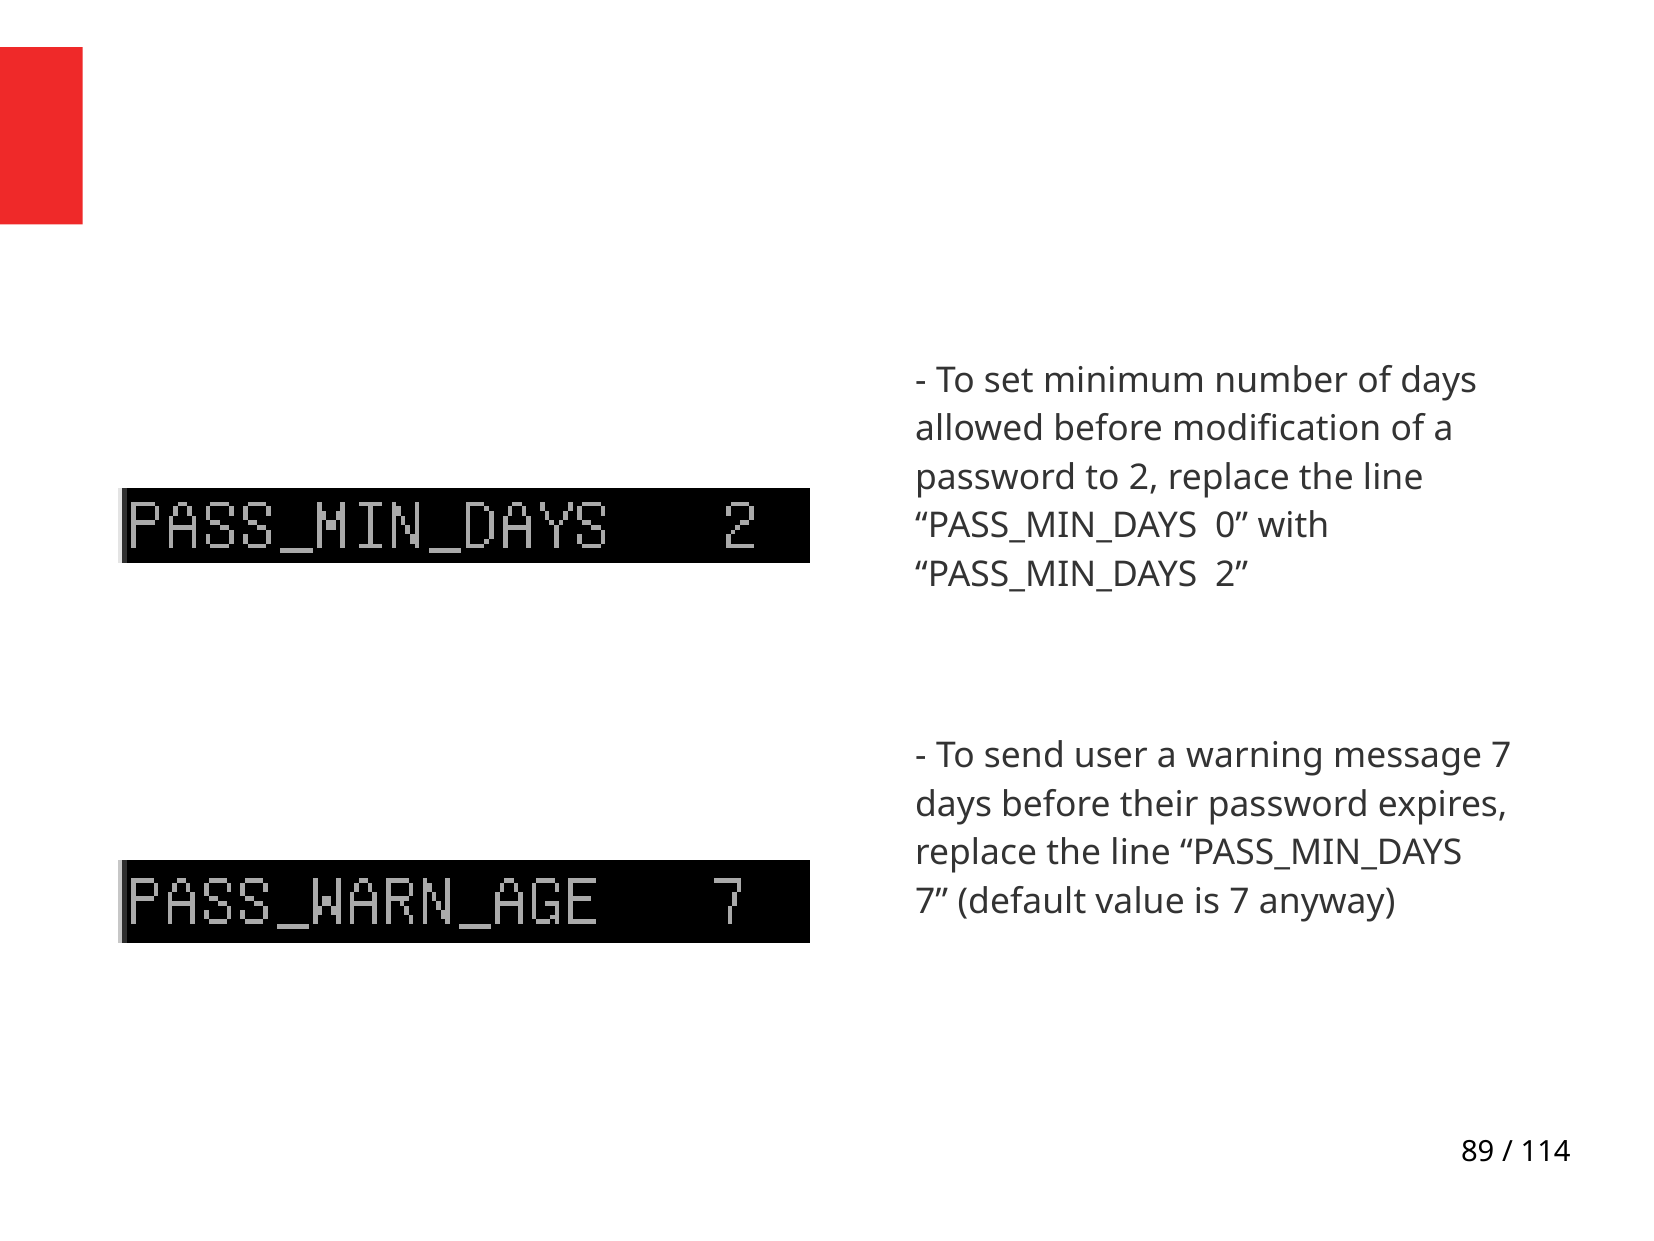

# - To set minimum number of days allowed before modification of a password to 2, replace the line “PASS_MIN_DAYS	0” with “PASS_MIN_DAYS	2”
- To send user a warning message 7 days before their password expires, replace the line “PASS_MIN_DAYS	7” (default value is 7 anyway)
89